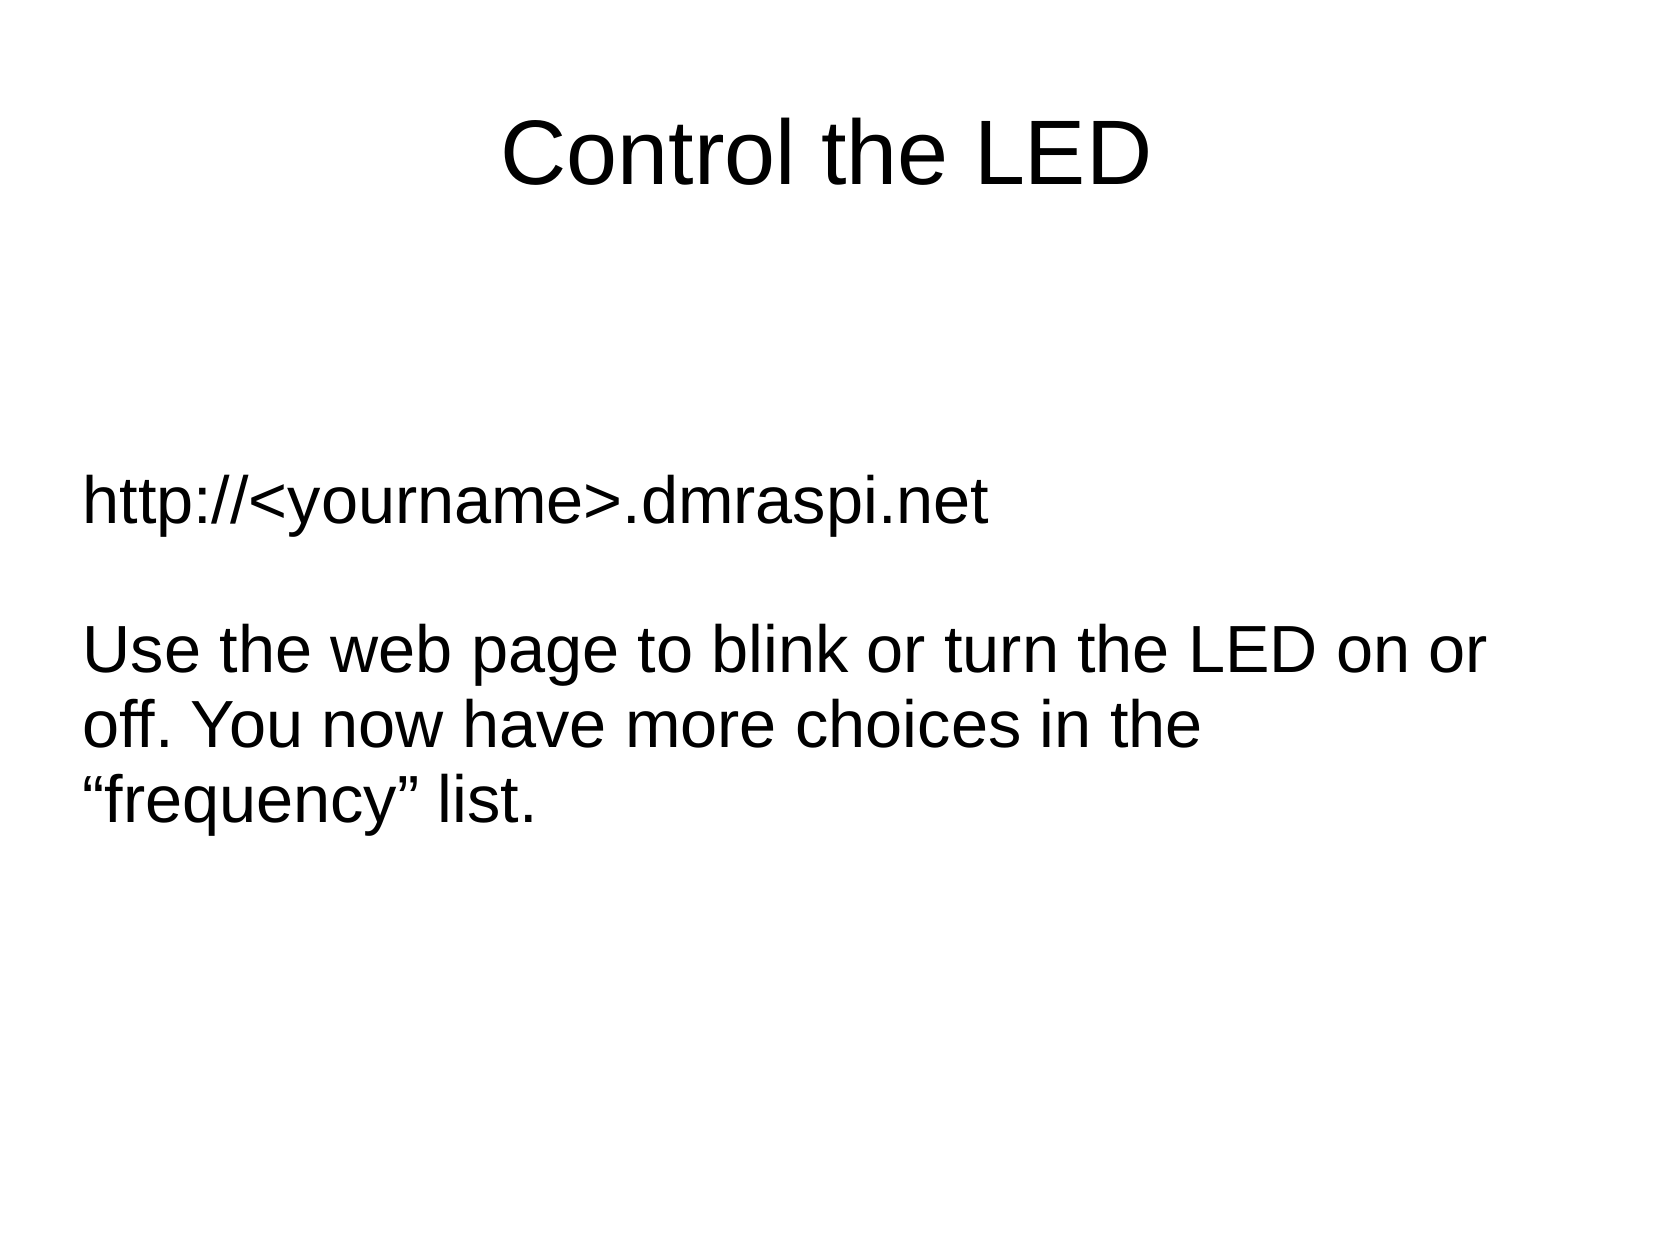

# Control the LED
http://<yourname>.dmraspi.net
Use the web page to blink or turn the LED on or off. You now have more choices in the “frequency” list.